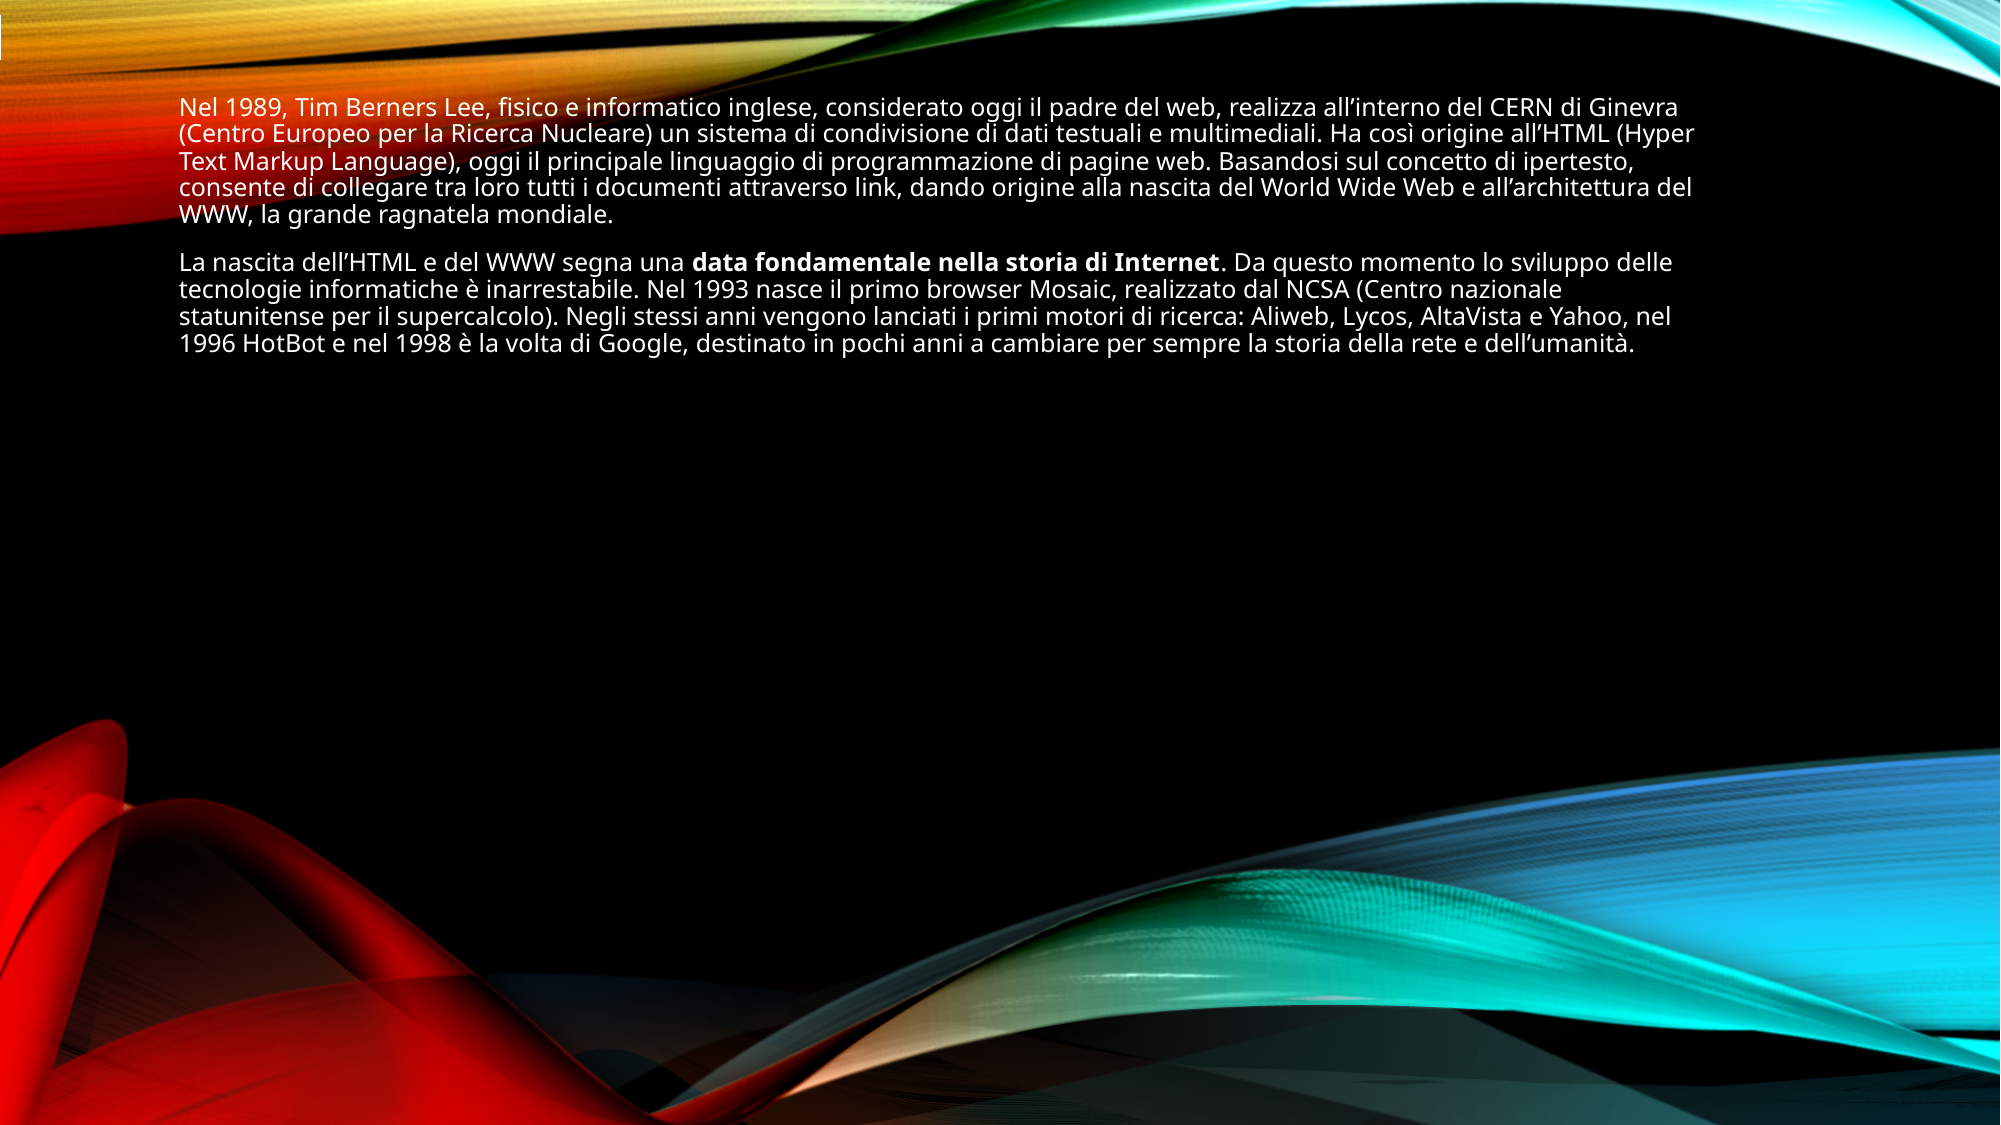

# Nel 1989, Tim Berners Lee, fisico e informatico inglese, considerato oggi il padre del web, realizza all’interno del CERN di Ginevra (Centro Europeo per la Ricerca Nucleare) un sistema di condivisione di dati testuali e multimediali. Ha così origine all’HTML (Hyper Text Markup Language), oggi il principale linguaggio di programmazione di pagine web. Basandosi sul concetto di ipertesto, consente di collegare tra loro tutti i documenti attraverso link, dando origine alla nascita del World Wide Web e all’architettura del WWW, la grande ragnatela mondiale.
La nascita dell’HTML e del WWW segna una data fondamentale nella storia di Internet. Da questo momento lo sviluppo delle tecnologie informatiche è inarrestabile. Nel 1993 nasce il primo browser Mosaic, realizzato dal NCSA (Centro nazionale statunitense per il supercalcolo). Negli stessi anni vengono lanciati i primi motori di ricerca: Aliweb, Lycos, AltaVista e Yahoo, nel 1996 HotBot e nel 1998 è la volta di Google, destinato in pochi anni a cambiare per sempre la storia della rete e dell’umanità.